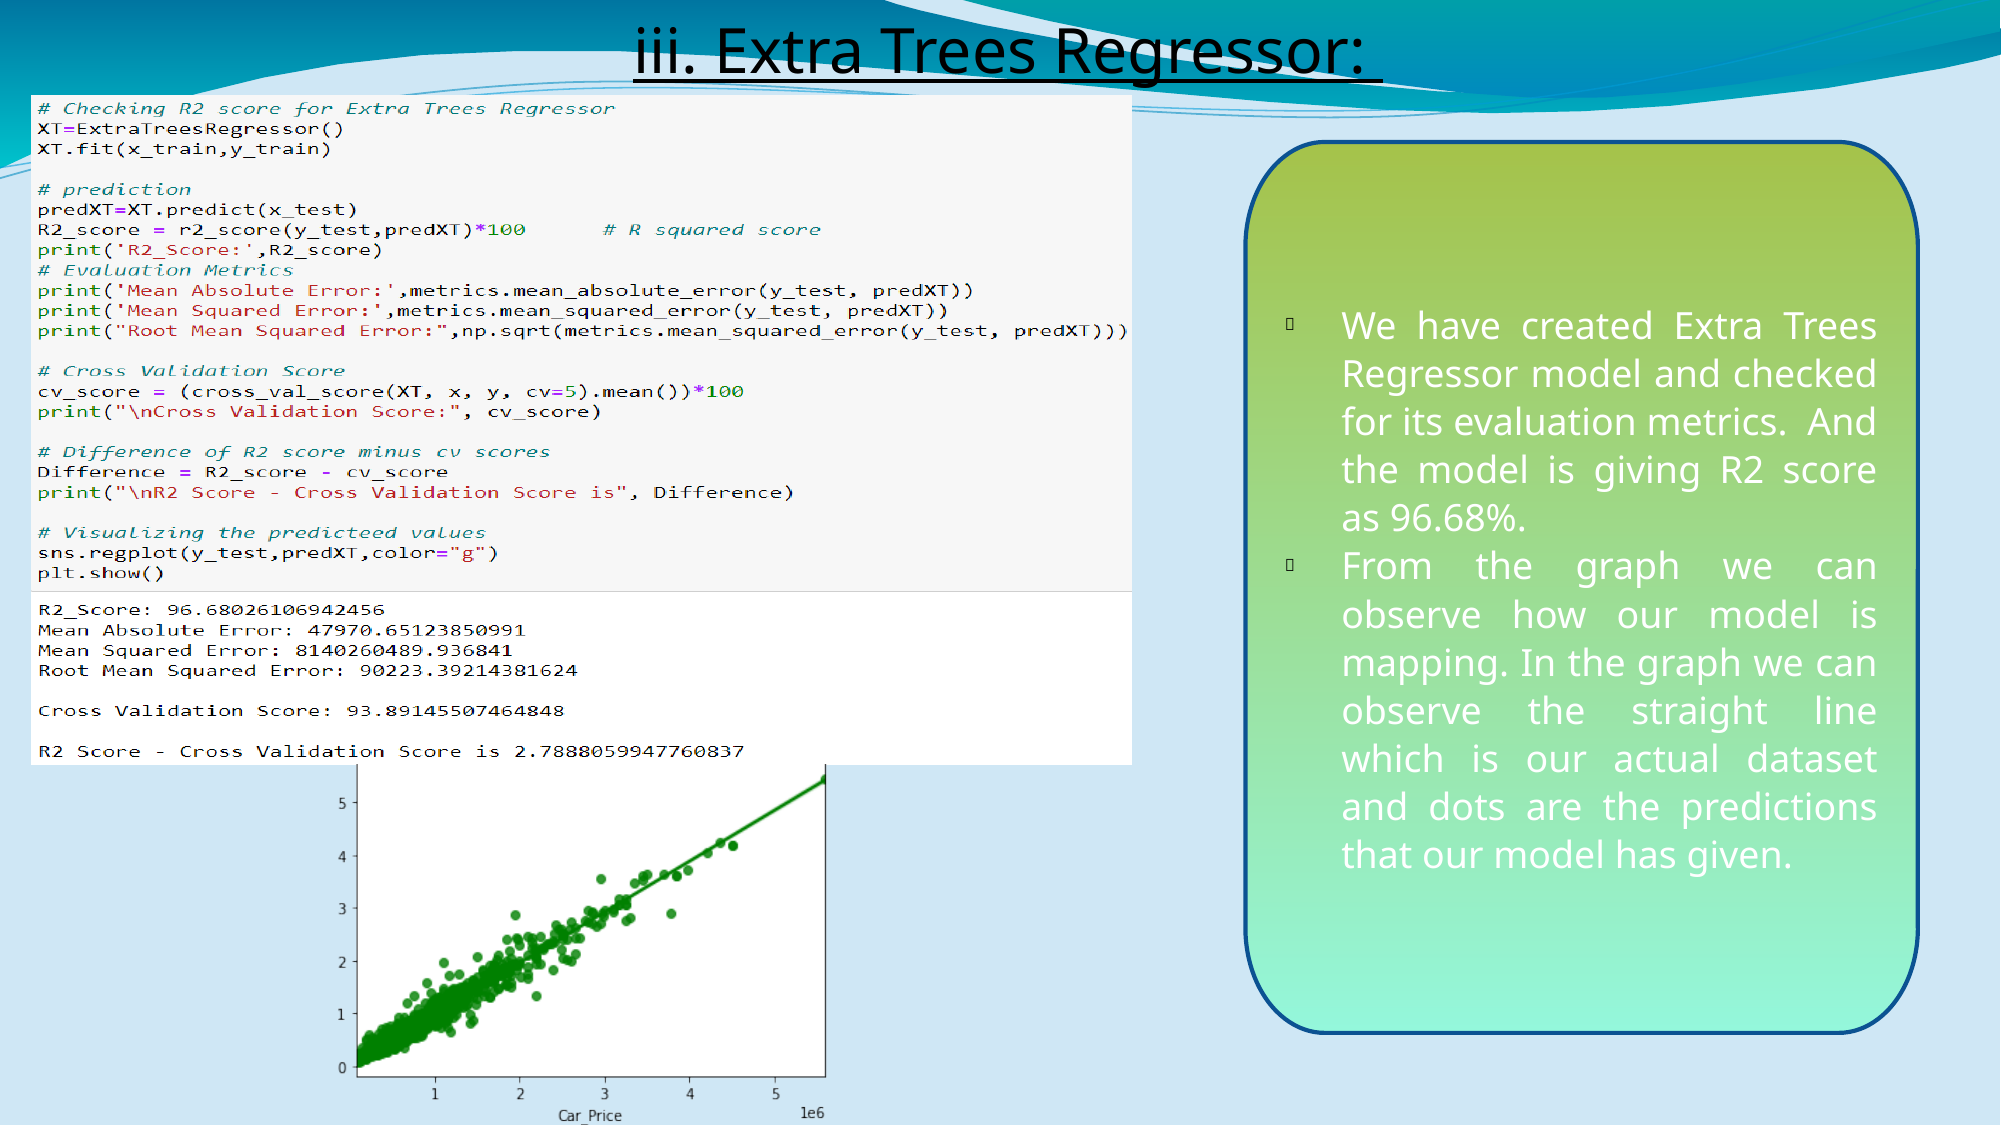

iii. Extra Trees Regressor:
We have created Extra Trees Regressor model and checked for its evaluation metrics. And the model is giving R2 score as 96.68%.
From the graph we can observe how our model is mapping. In the graph we can observe the straight line which is our actual dataset and dots are the predictions that our model has given.